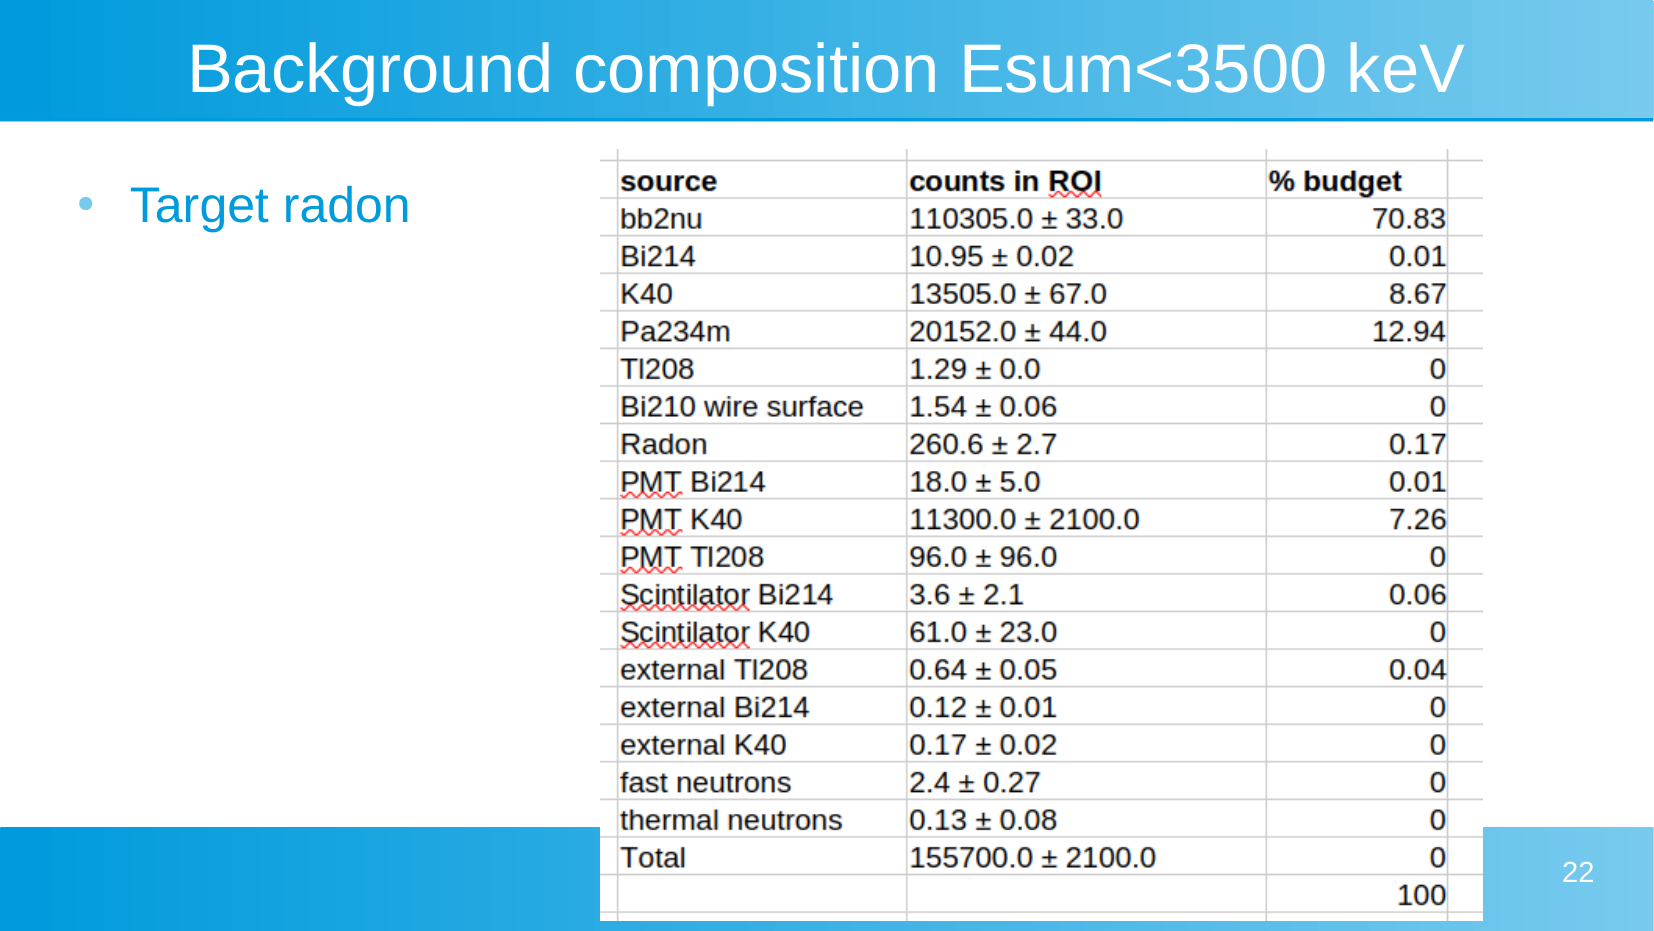

# Background composition Esum<3500 keV
Target radon
22